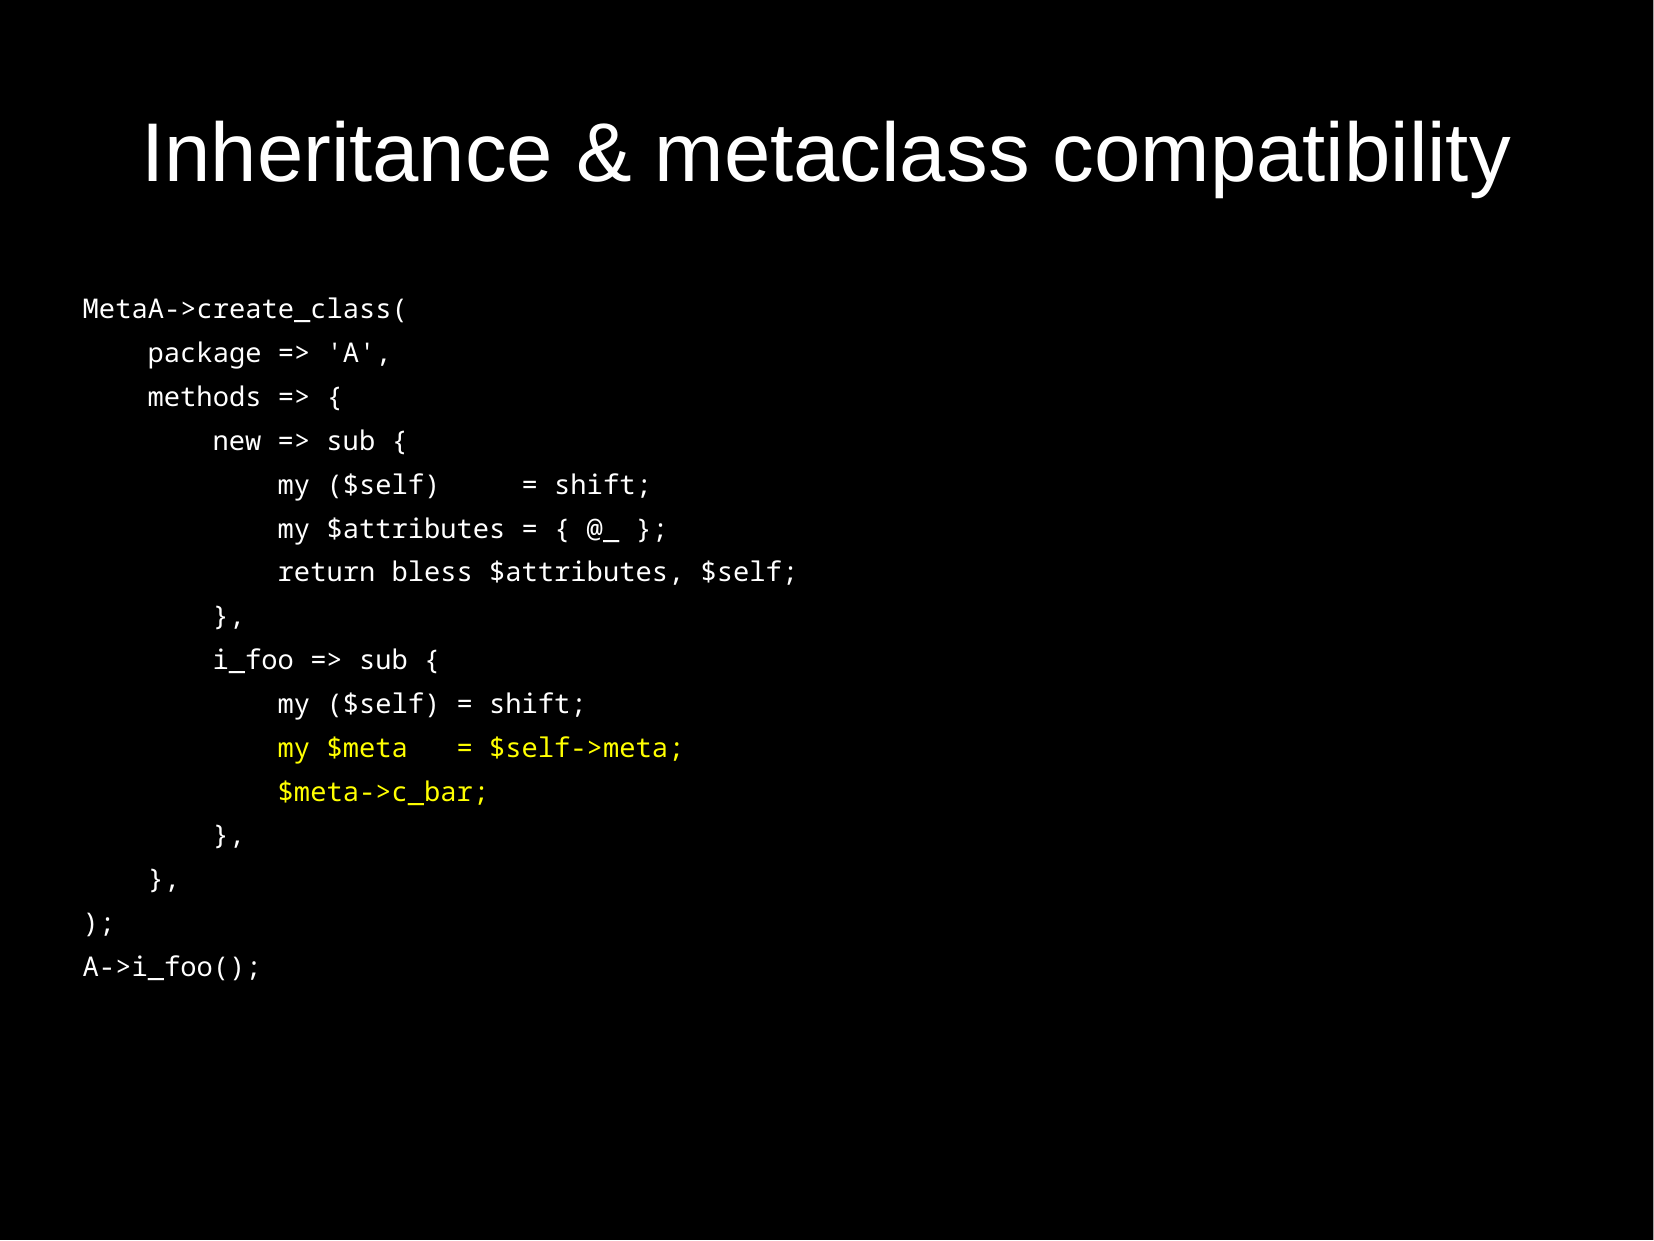

# Inheritance & metaclass compatibility
MetaA->create_class(
 package => 'A',
 methods => {
 new => sub {
 my ($self) = shift;
 my $attributes = { @_ };
 return bless $attributes, $self;
 },
 i_foo => sub {
 my ($self) = shift;
 my $meta = $self->meta;
 $meta->c_bar;
 },
 },
);
A->i_foo();